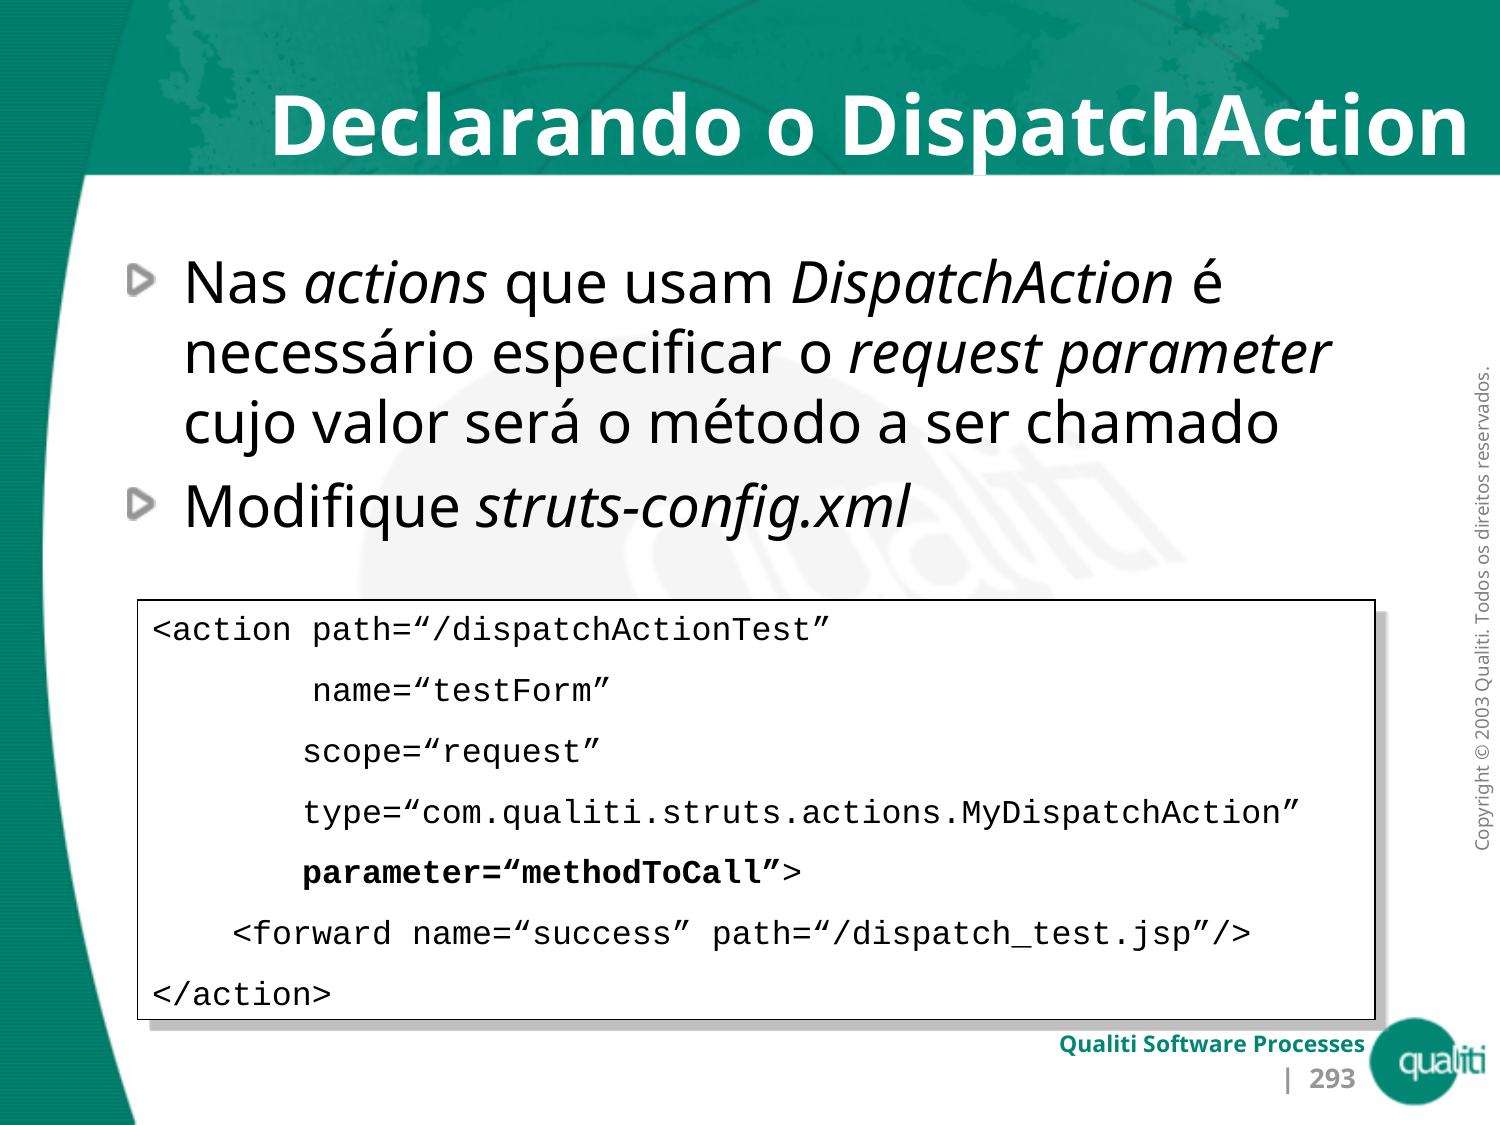

# Declarando o DispatchAction
Nas actions que usam DispatchAction é necessário especificar o request parameter cujo valor será o método a ser chamado
Modifique struts-config.xml
<action path=“/dispatchActionTest”
 name=“testForm”
	scope=“request”
	type=“com.qualiti.struts.actions.MyDispatchAction”
	parameter=“methodToCall”>
 <forward name=“success” path=“/dispatch_test.jsp”/>
</action>